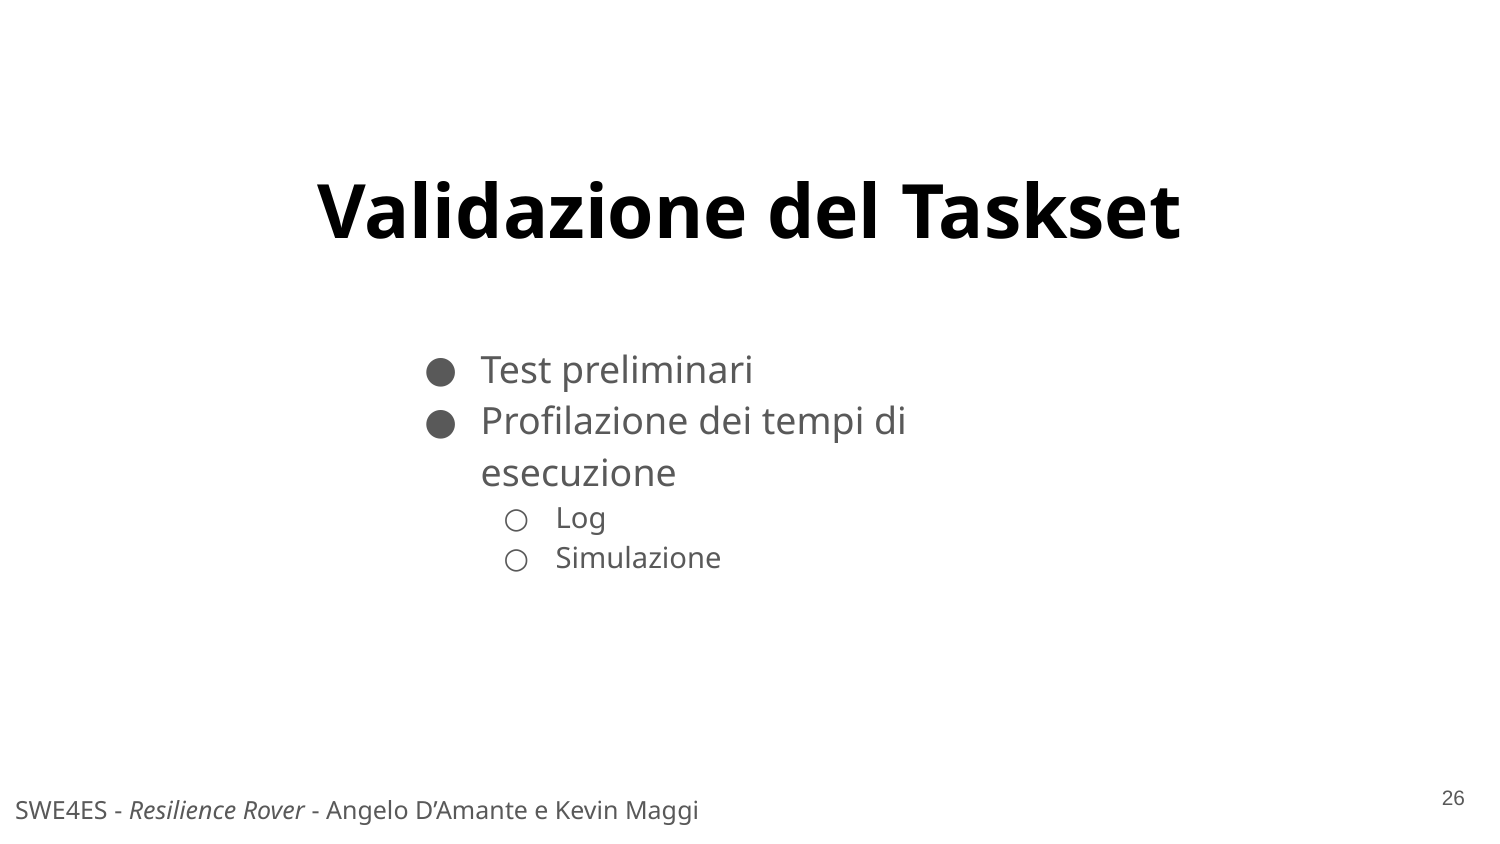

# Validazione del Taskset
Test preliminari
Profilazione dei tempi di esecuzione
Log
Simulazione